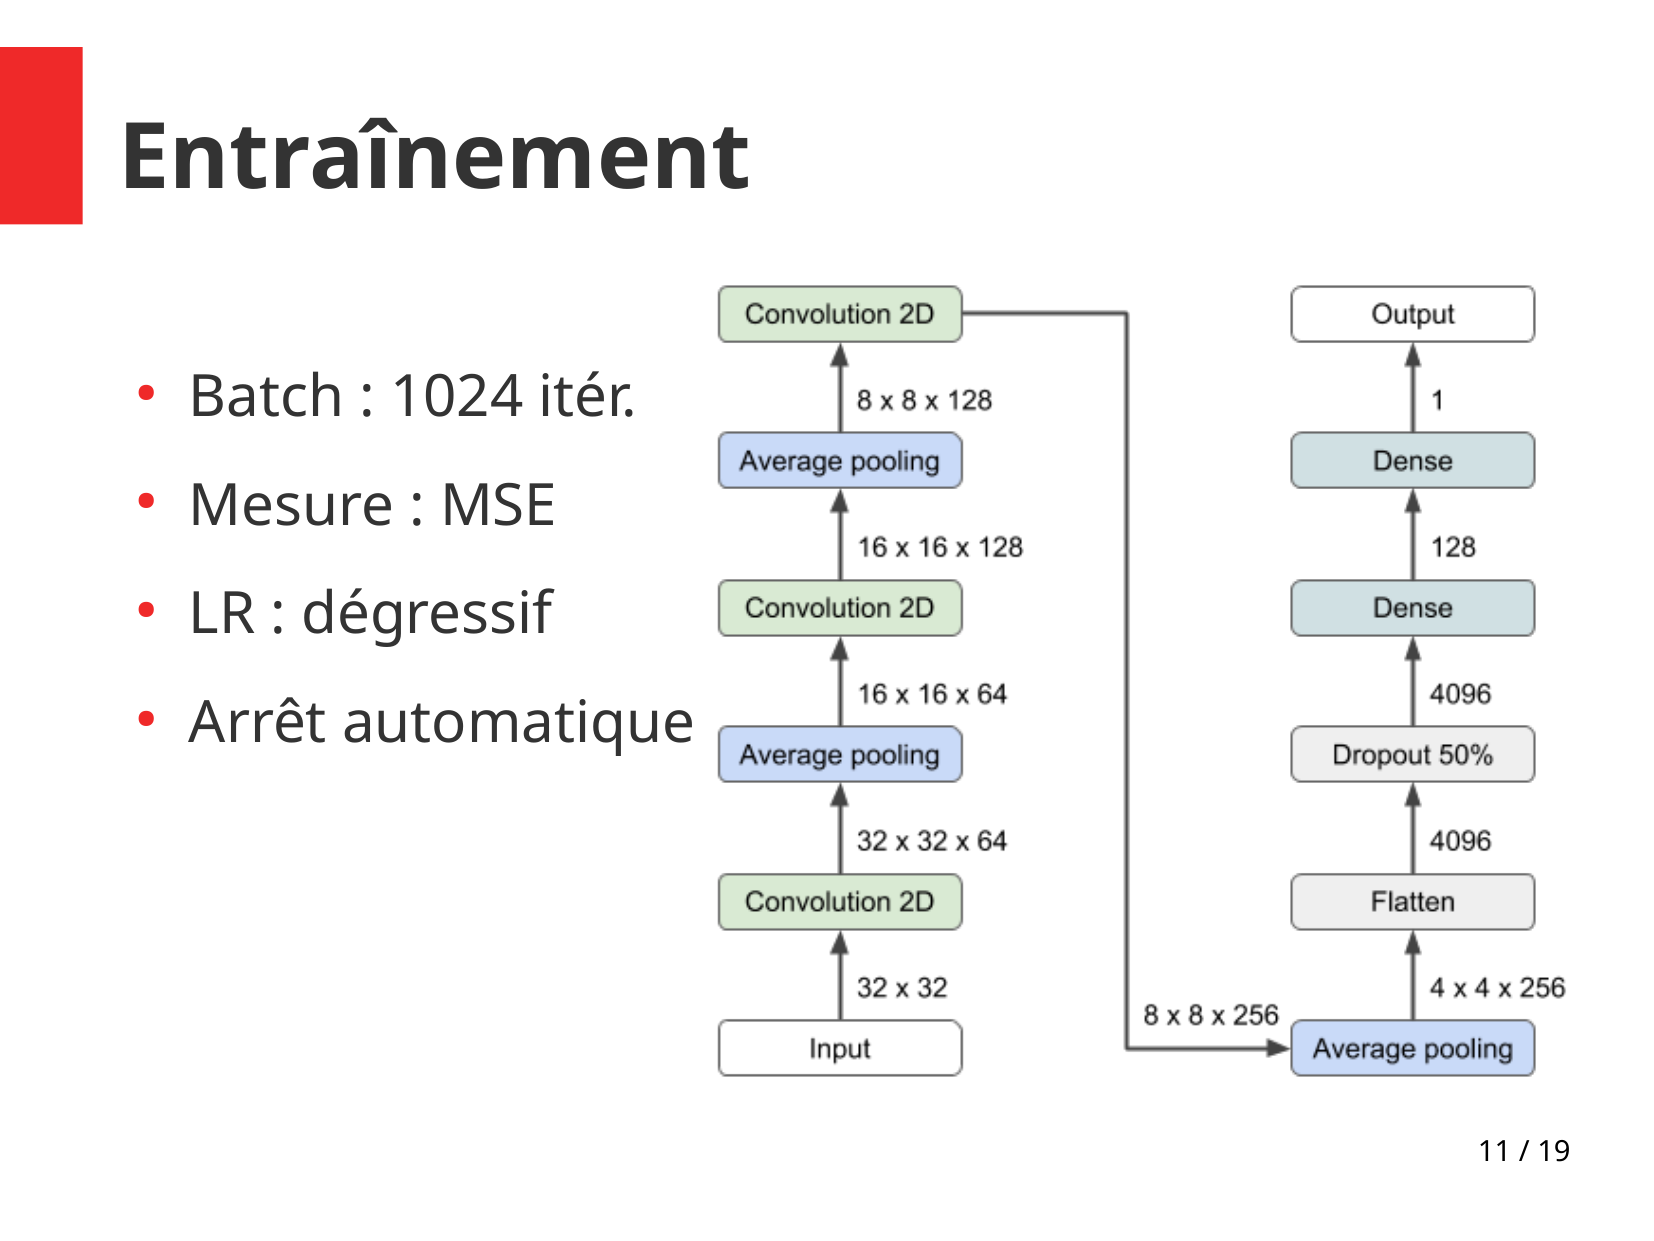

# Entraînement
Batch : 1024 itér.
Mesure : MSE
LR : dégressif
Arrêt automatique
11